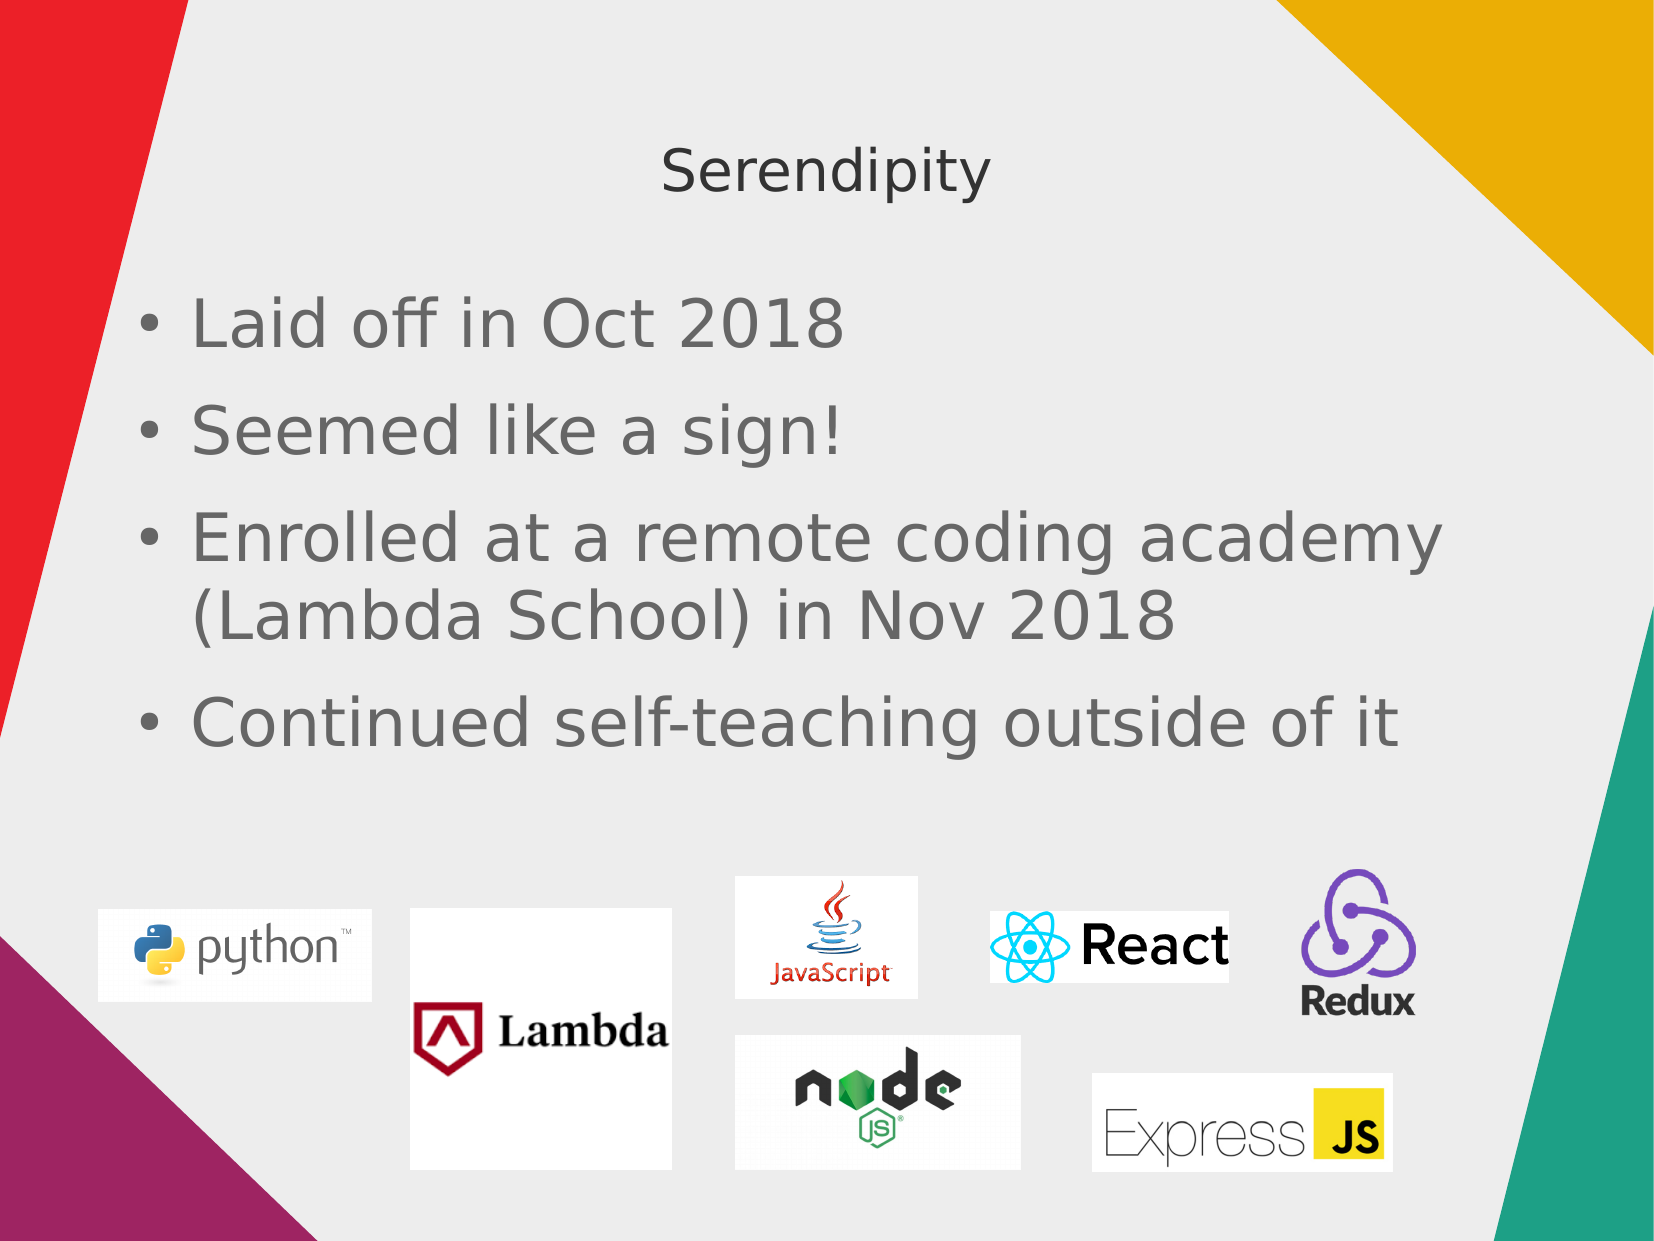

# Serendipity
Laid off in Oct 2018
Seemed like a sign!
Enrolled at a remote coding academy (Lambda School) in Nov 2018
Continued self-teaching outside of it